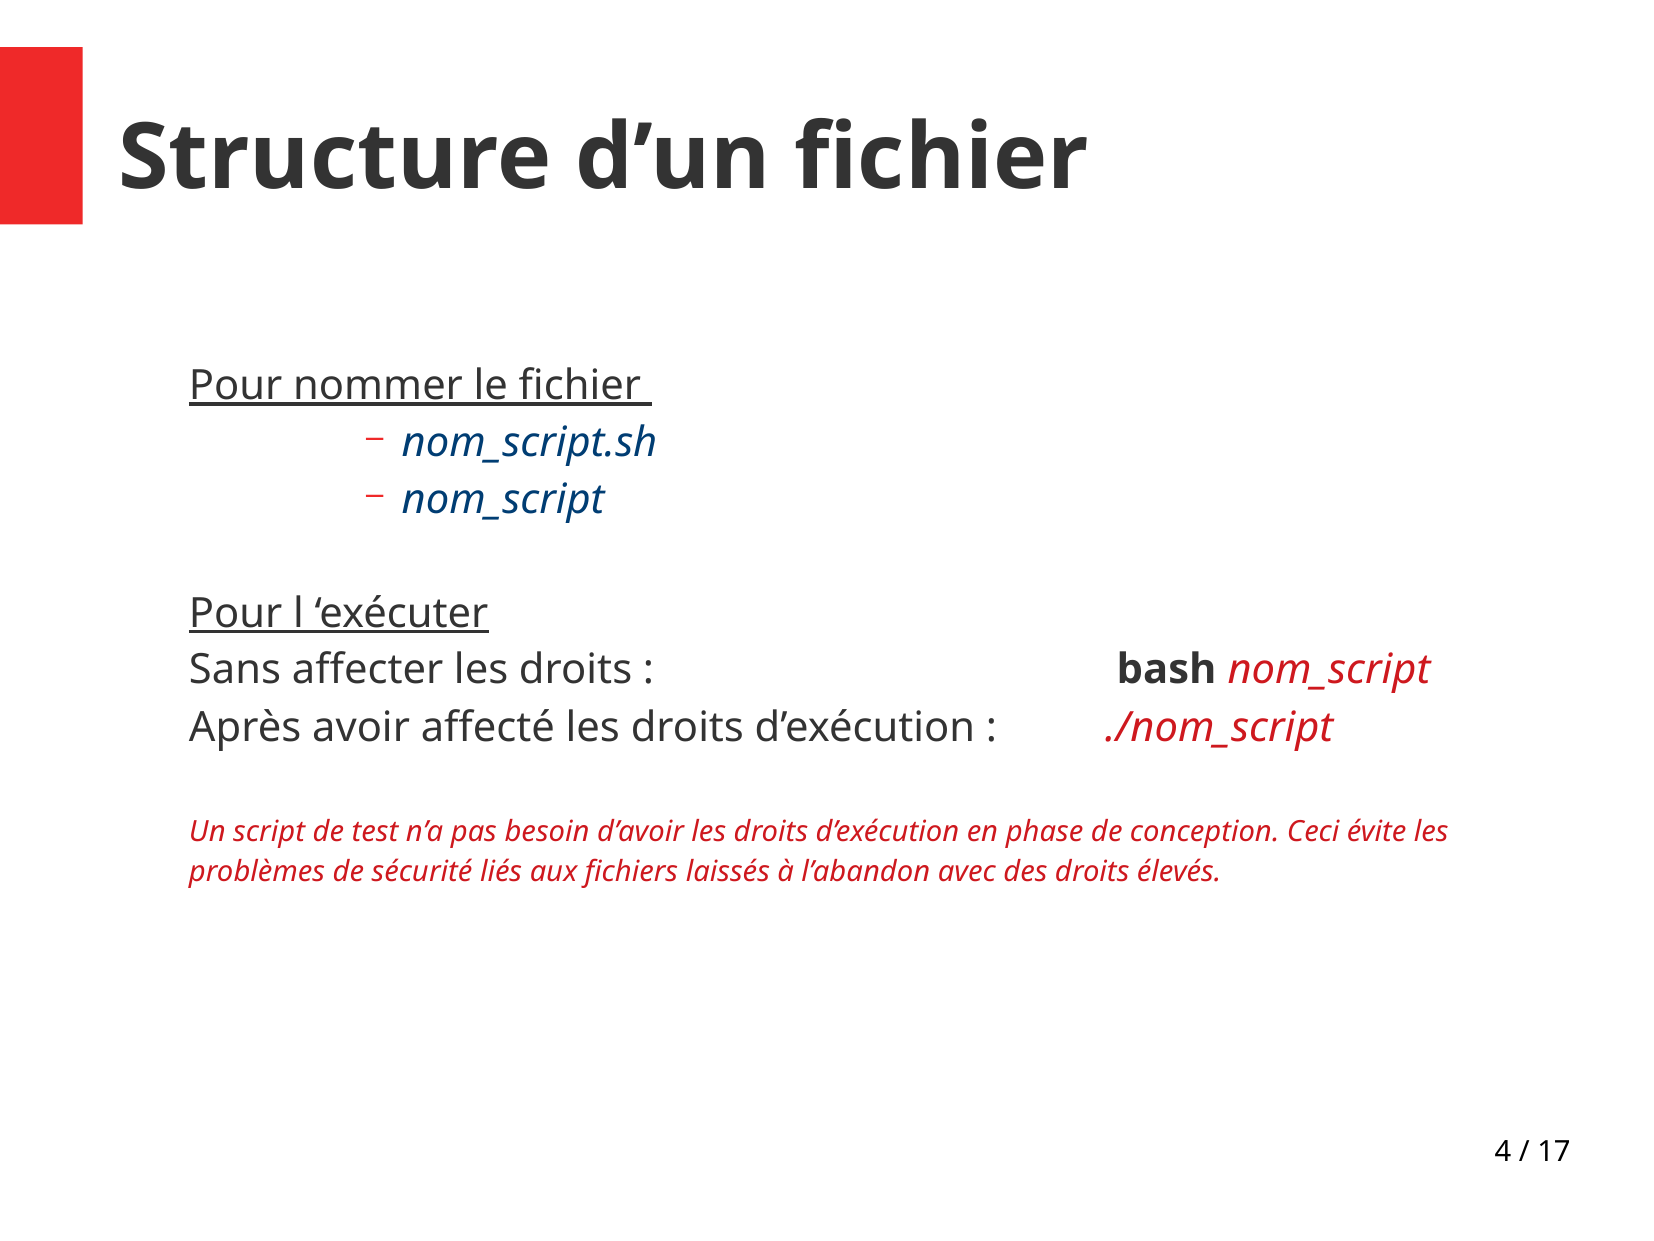

# Structure d’un fichier
Pour nommer le fichier
nom_script.sh
nom_script
Pour l ‘exécuter
Sans affecter les droits : bash nom_script
Après avoir affecté les droits d’exécution : ./nom_script
Un script de test n’a pas besoin d’avoir les droits d’exécution en phase de conception. Ceci évite les problèmes de sécurité liés aux fichiers laissés à l’abandon avec des droits élevés.
4